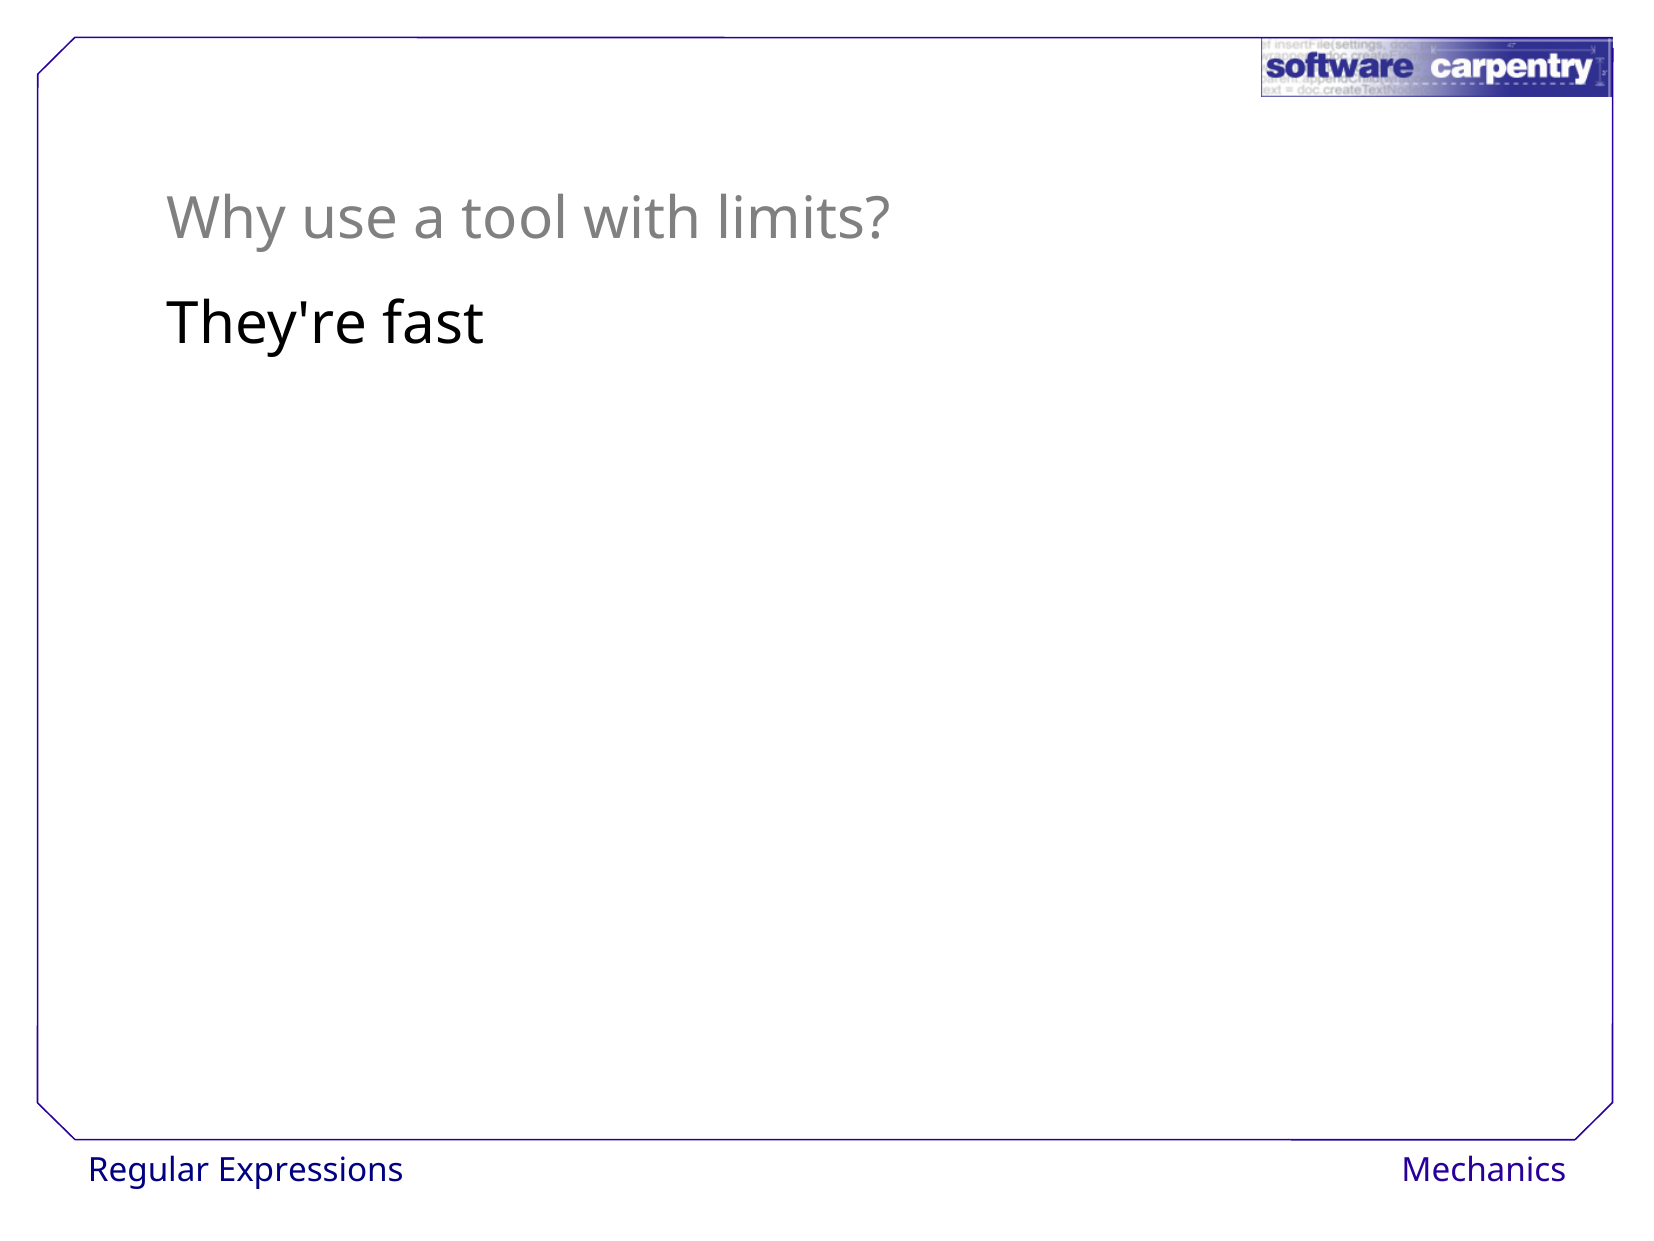

Why use a tool with limits?
They're fast